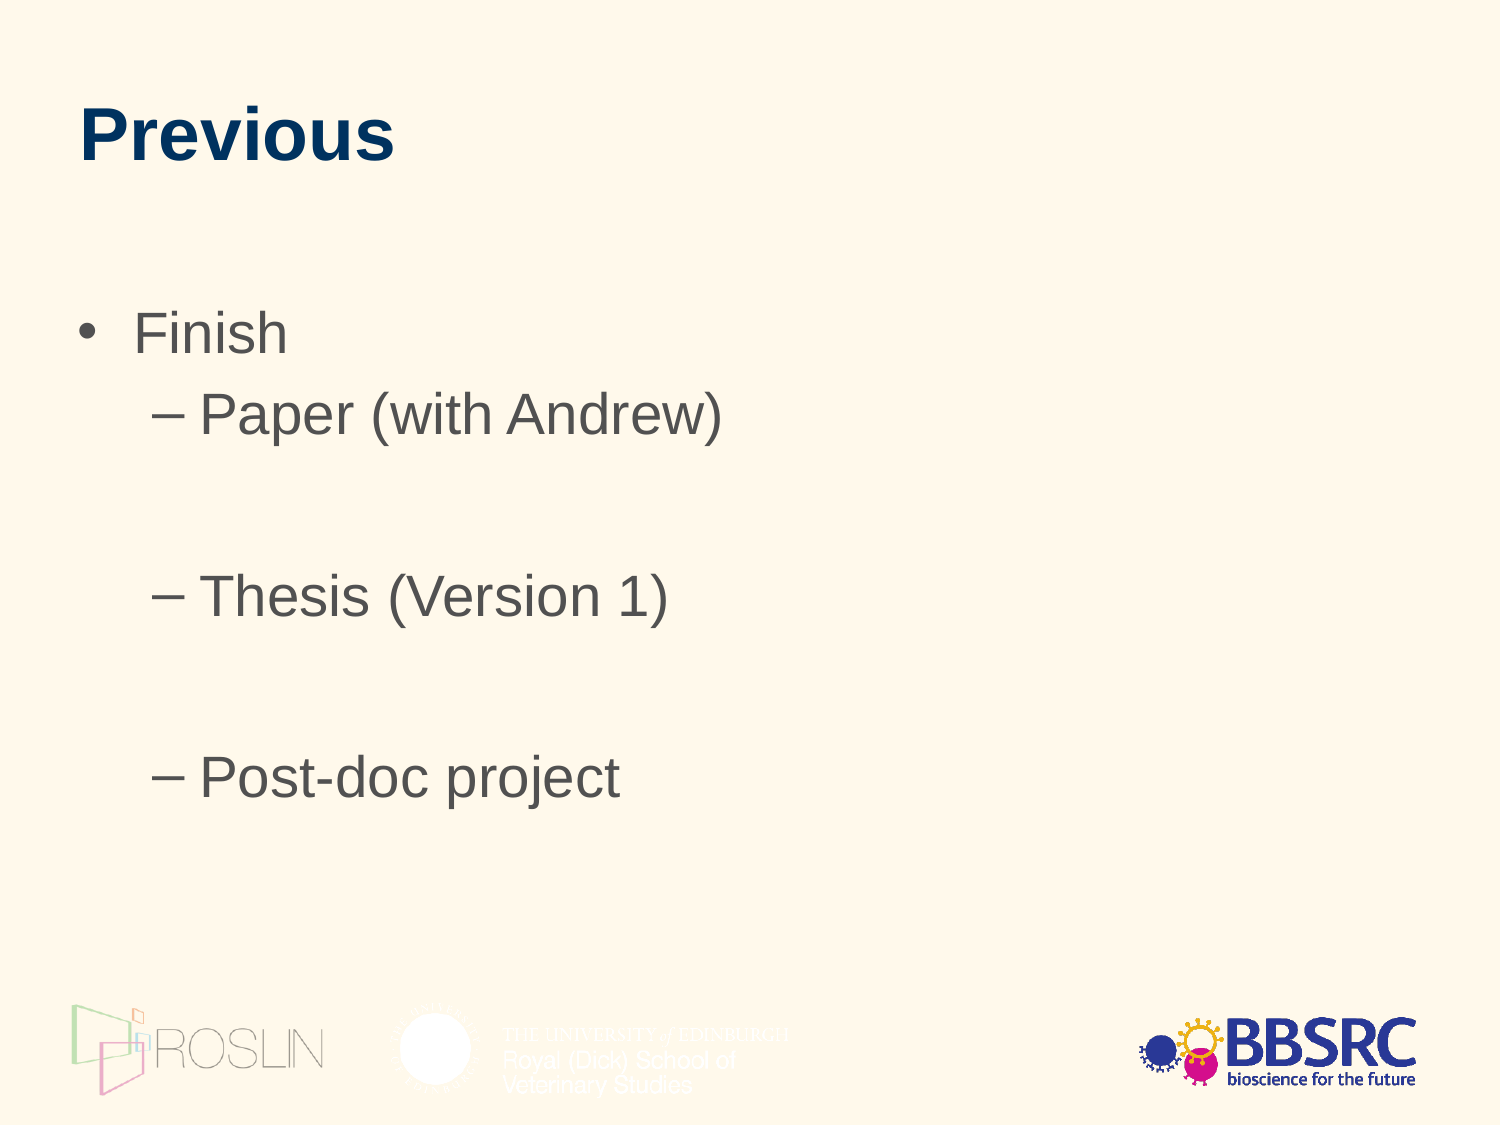

# Previous
Finish
Paper (with Andrew)
Thesis (Version 1)
Post-doc project